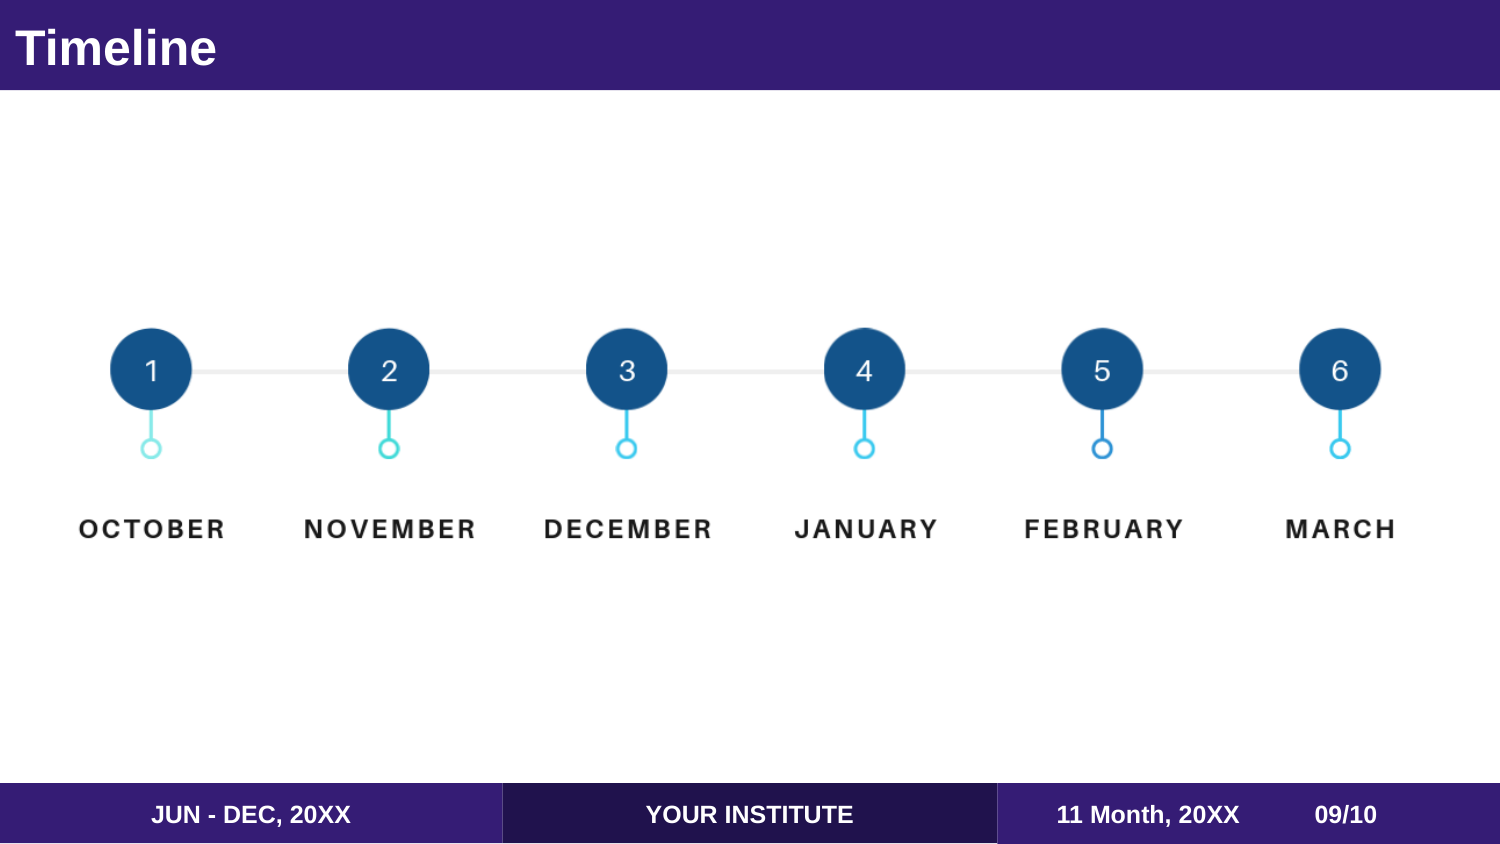

Timeline
JUN - DEC, 20XX
YOUR INSTITUTE
 11 Month, 20XX	09/10